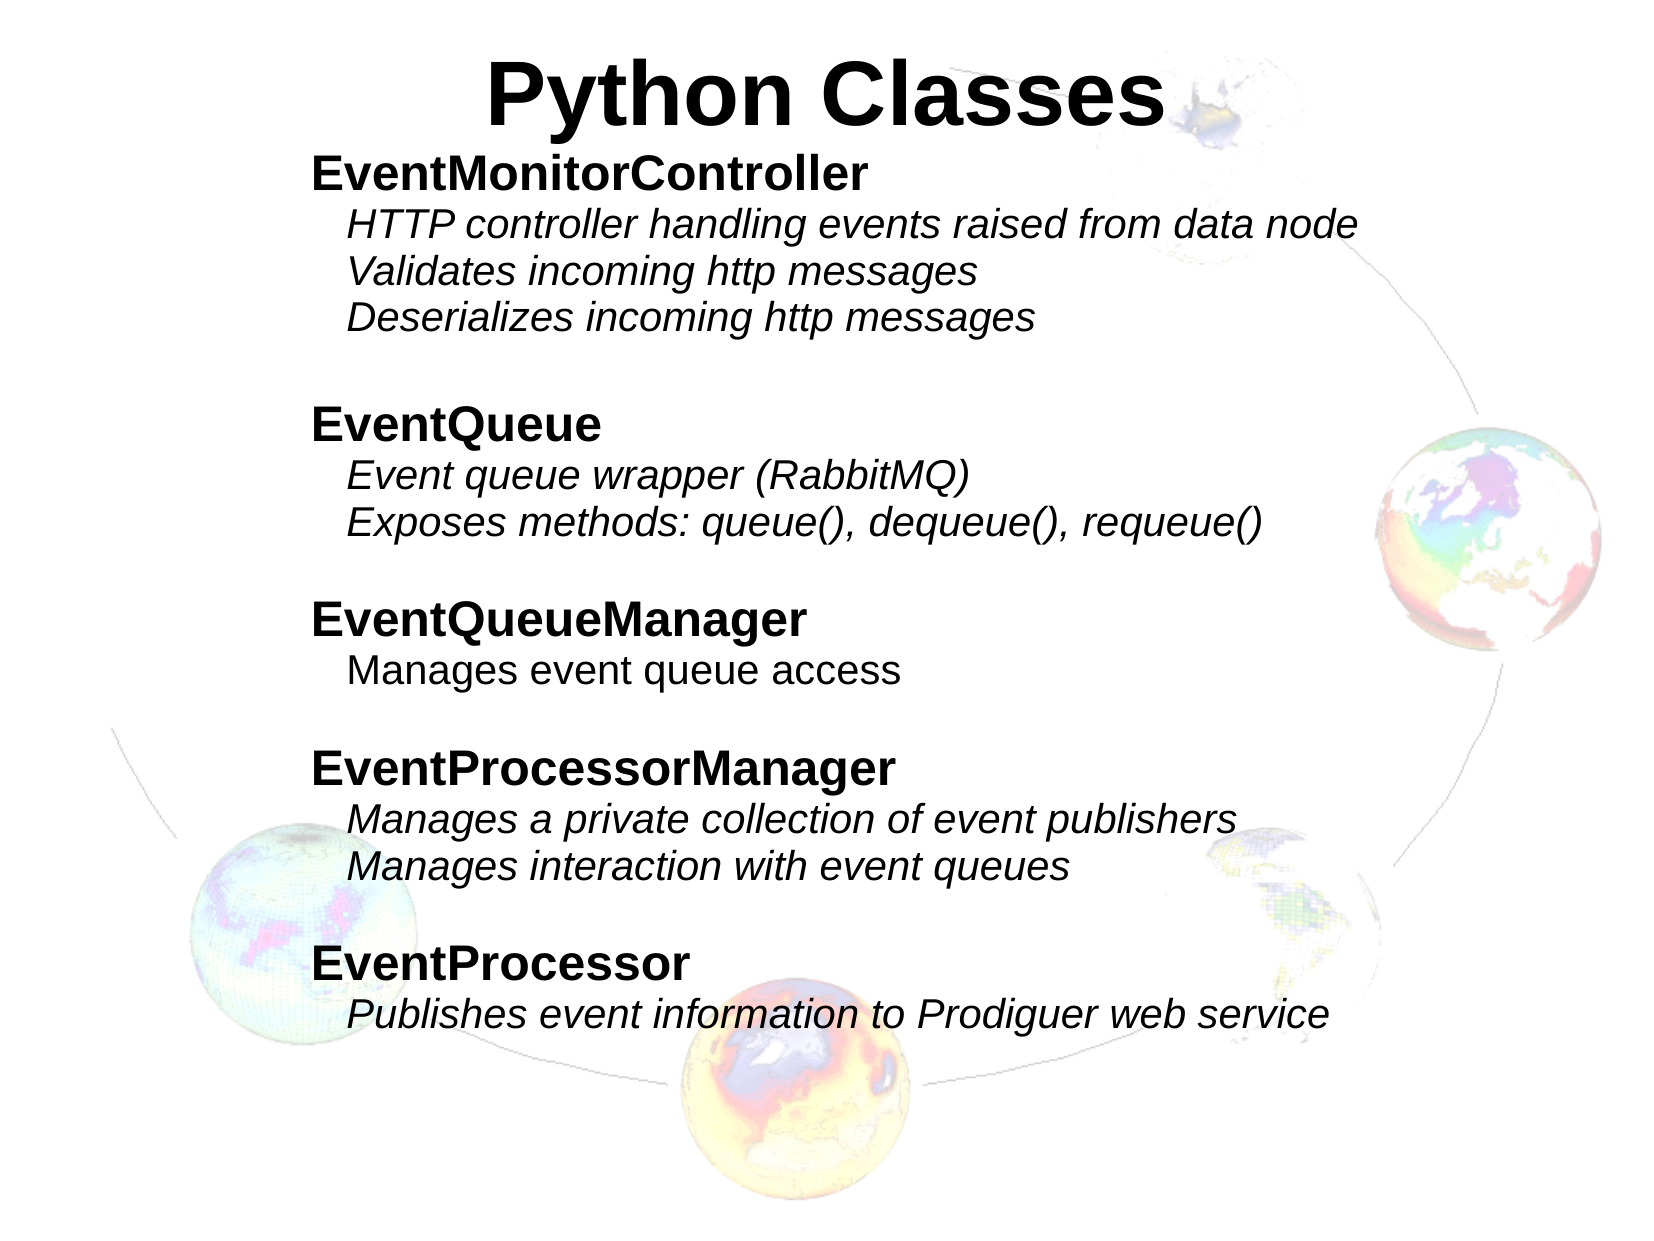

# Python Classes
EventMonitorController
HTTP controller handling events raised from data node
Validates incoming http messages
Deserializes incoming http messages
EventQueue
Event queue wrapper (RabbitMQ)
Exposes methods: queue(), dequeue(), requeue()
EventQueueManager
Manages event queue access
EventProcessorManager
Manages a private collection of event publishers
Manages interaction with event queues
EventProcessor
Publishes event information to Prodiguer web service